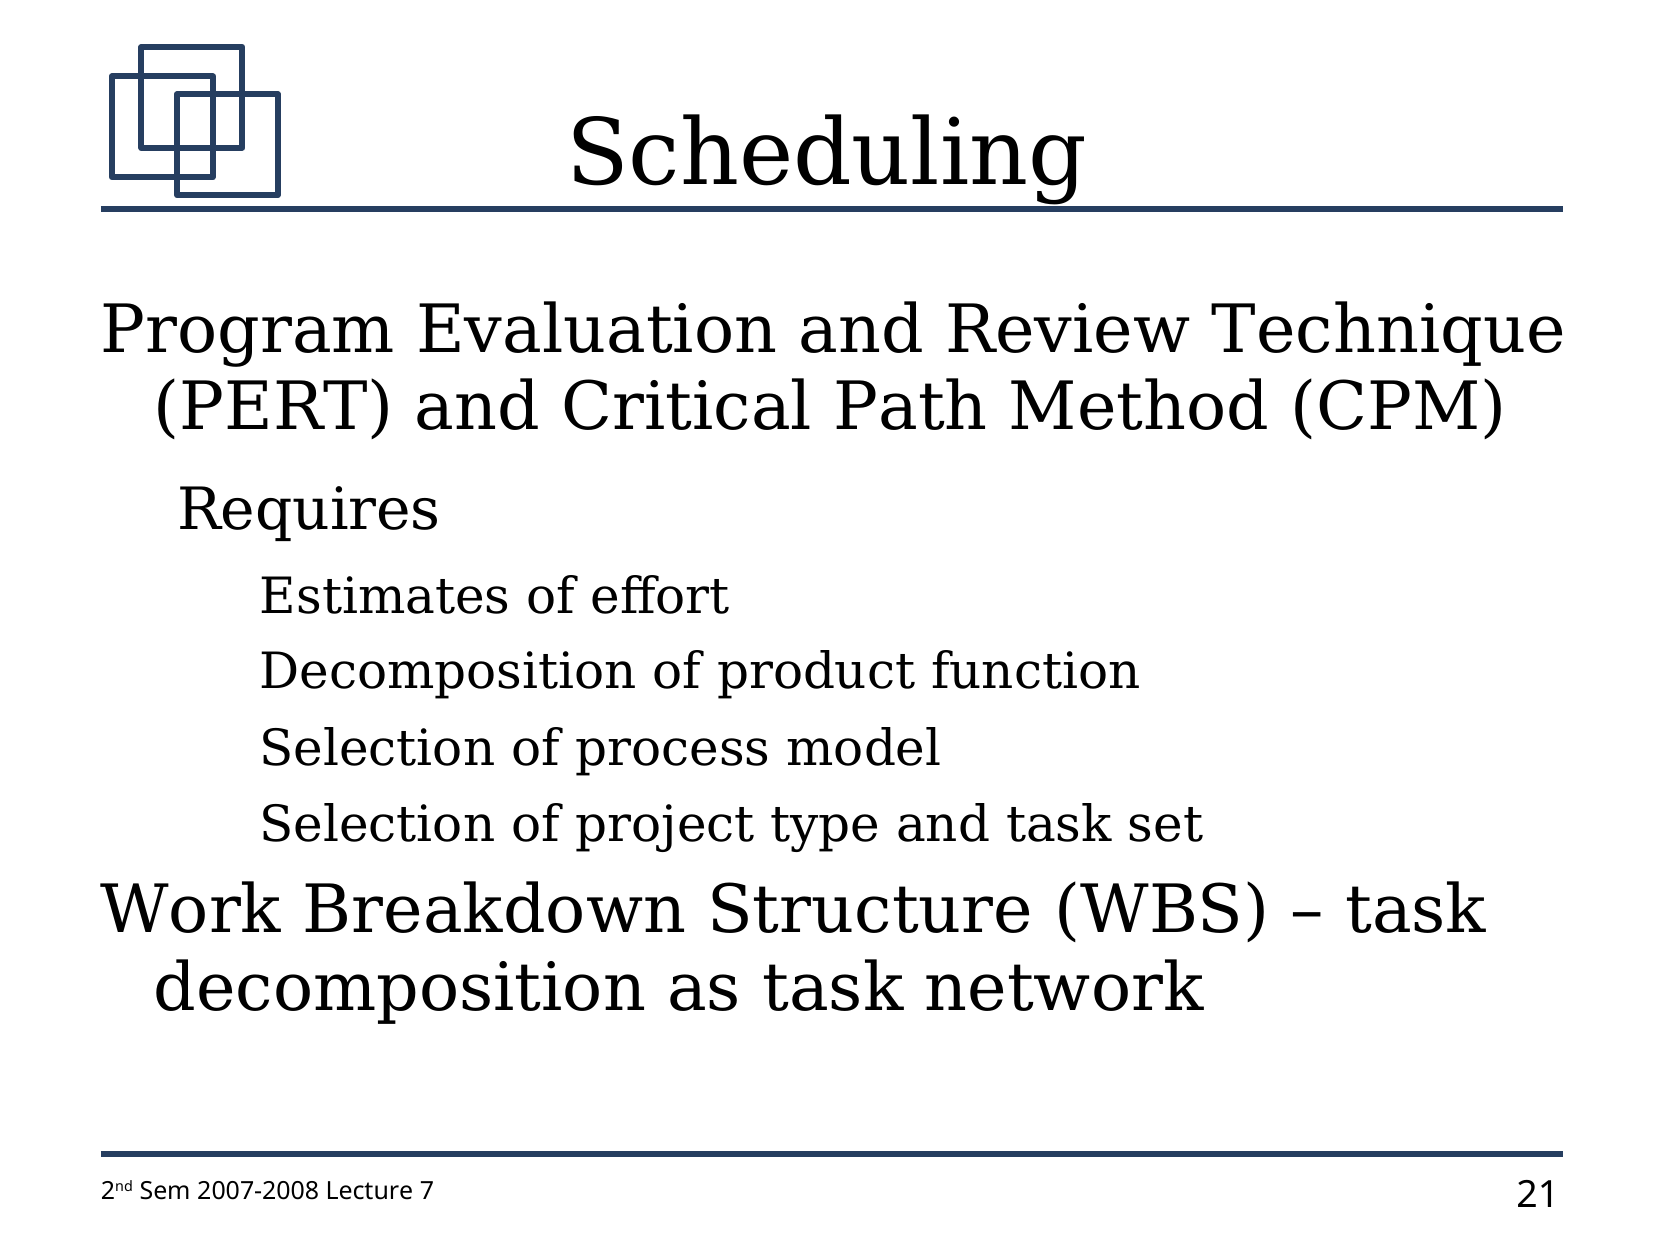

# Scheduling
Program Evaluation and Review Technique (PERT) and Critical Path Method (CPM)
Requires
Estimates of effort
Decomposition of product function
Selection of process model
Selection of project type and task set
Work Breakdown Structure (WBS) – task decomposition as task network